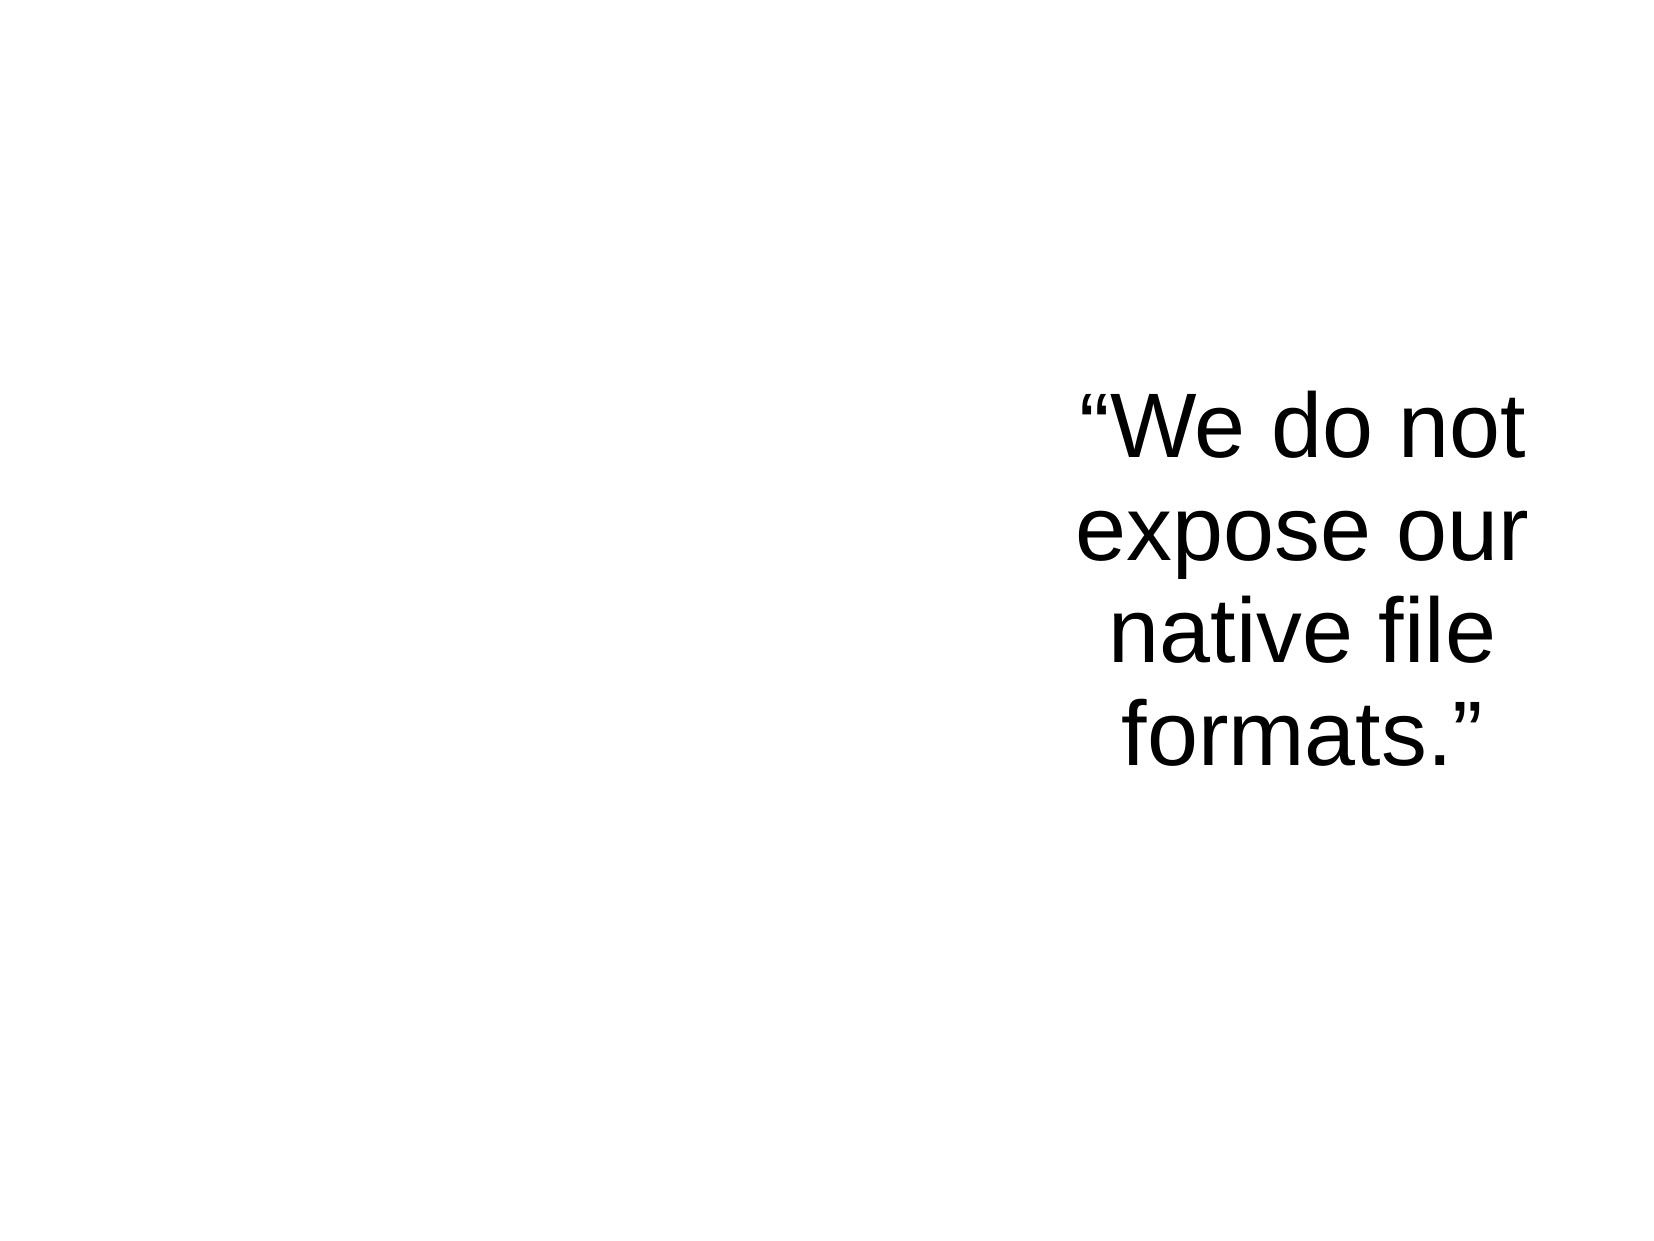

# “We do not expose our native file formats.”